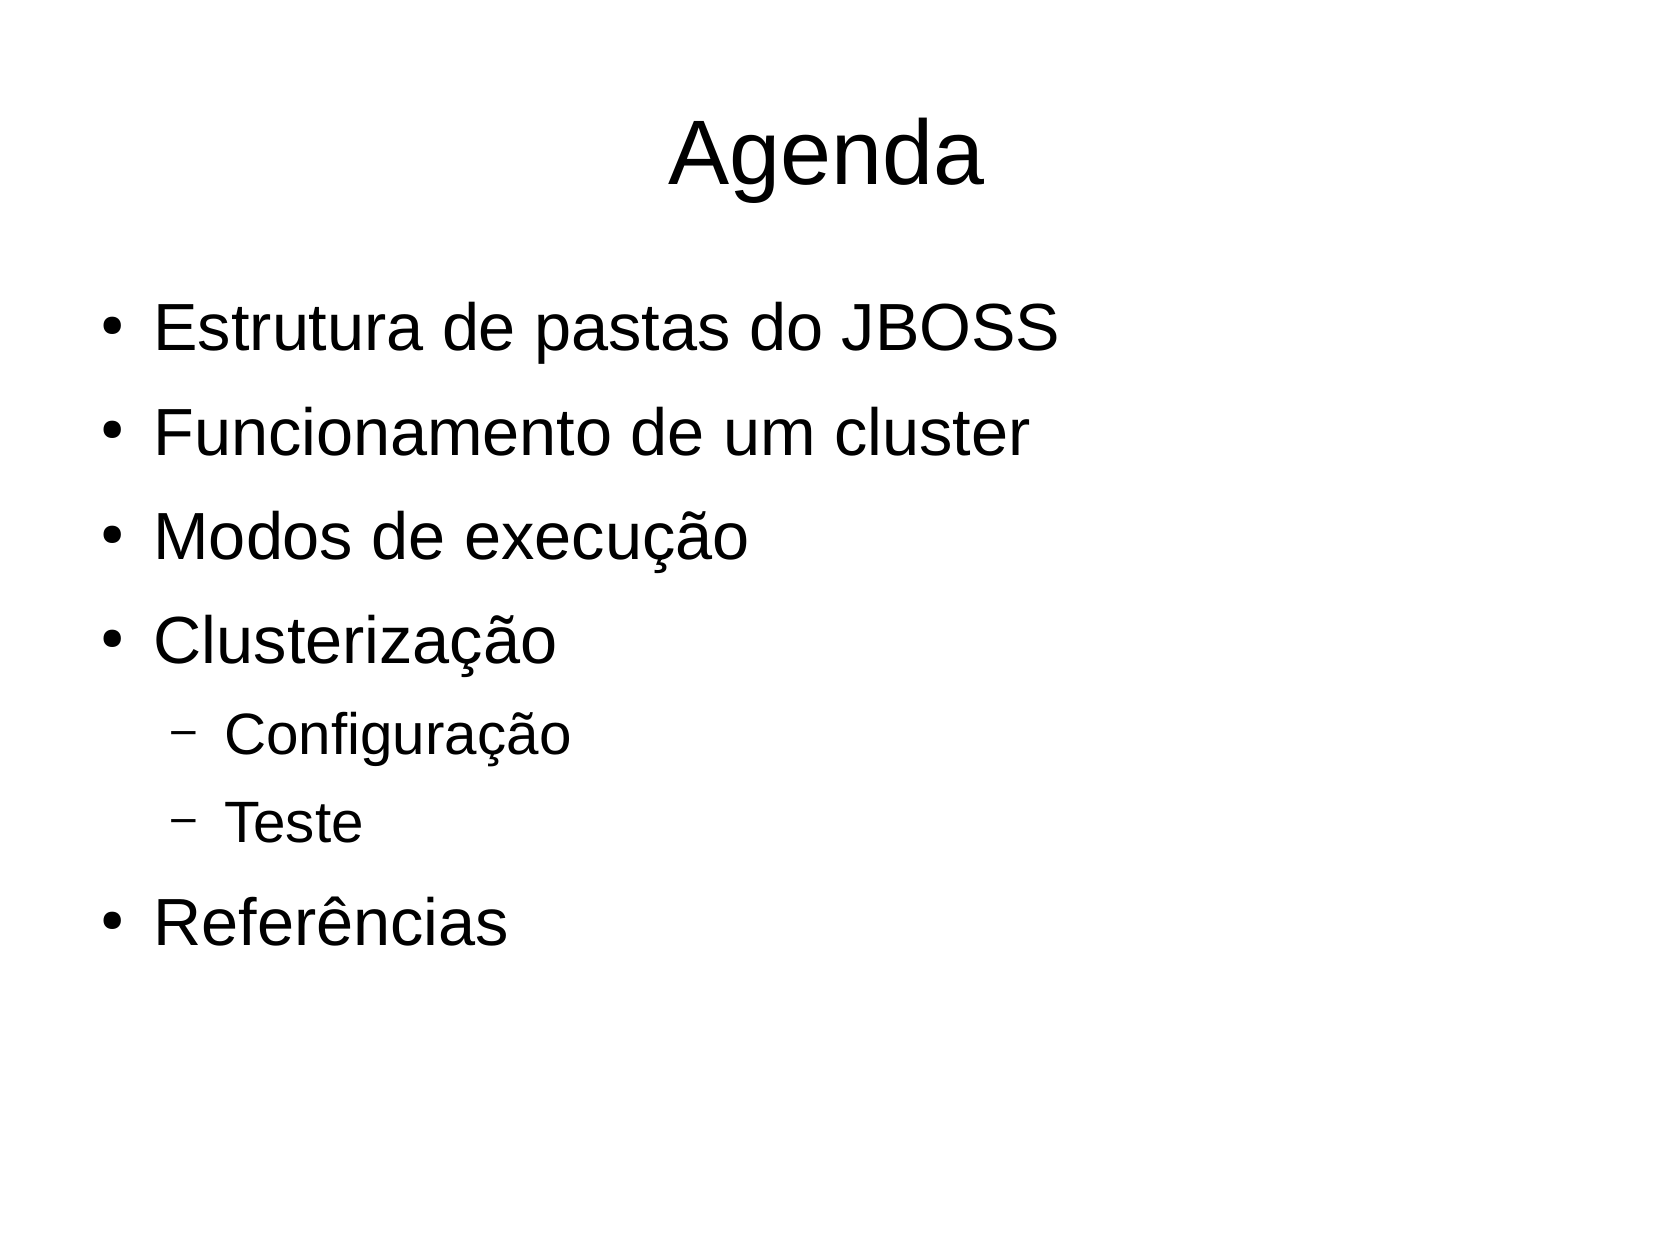

# Agenda
Estrutura de pastas do JBOSS
Funcionamento de um cluster
Modos de execução
Clusterização
Configuração
Teste
Referências